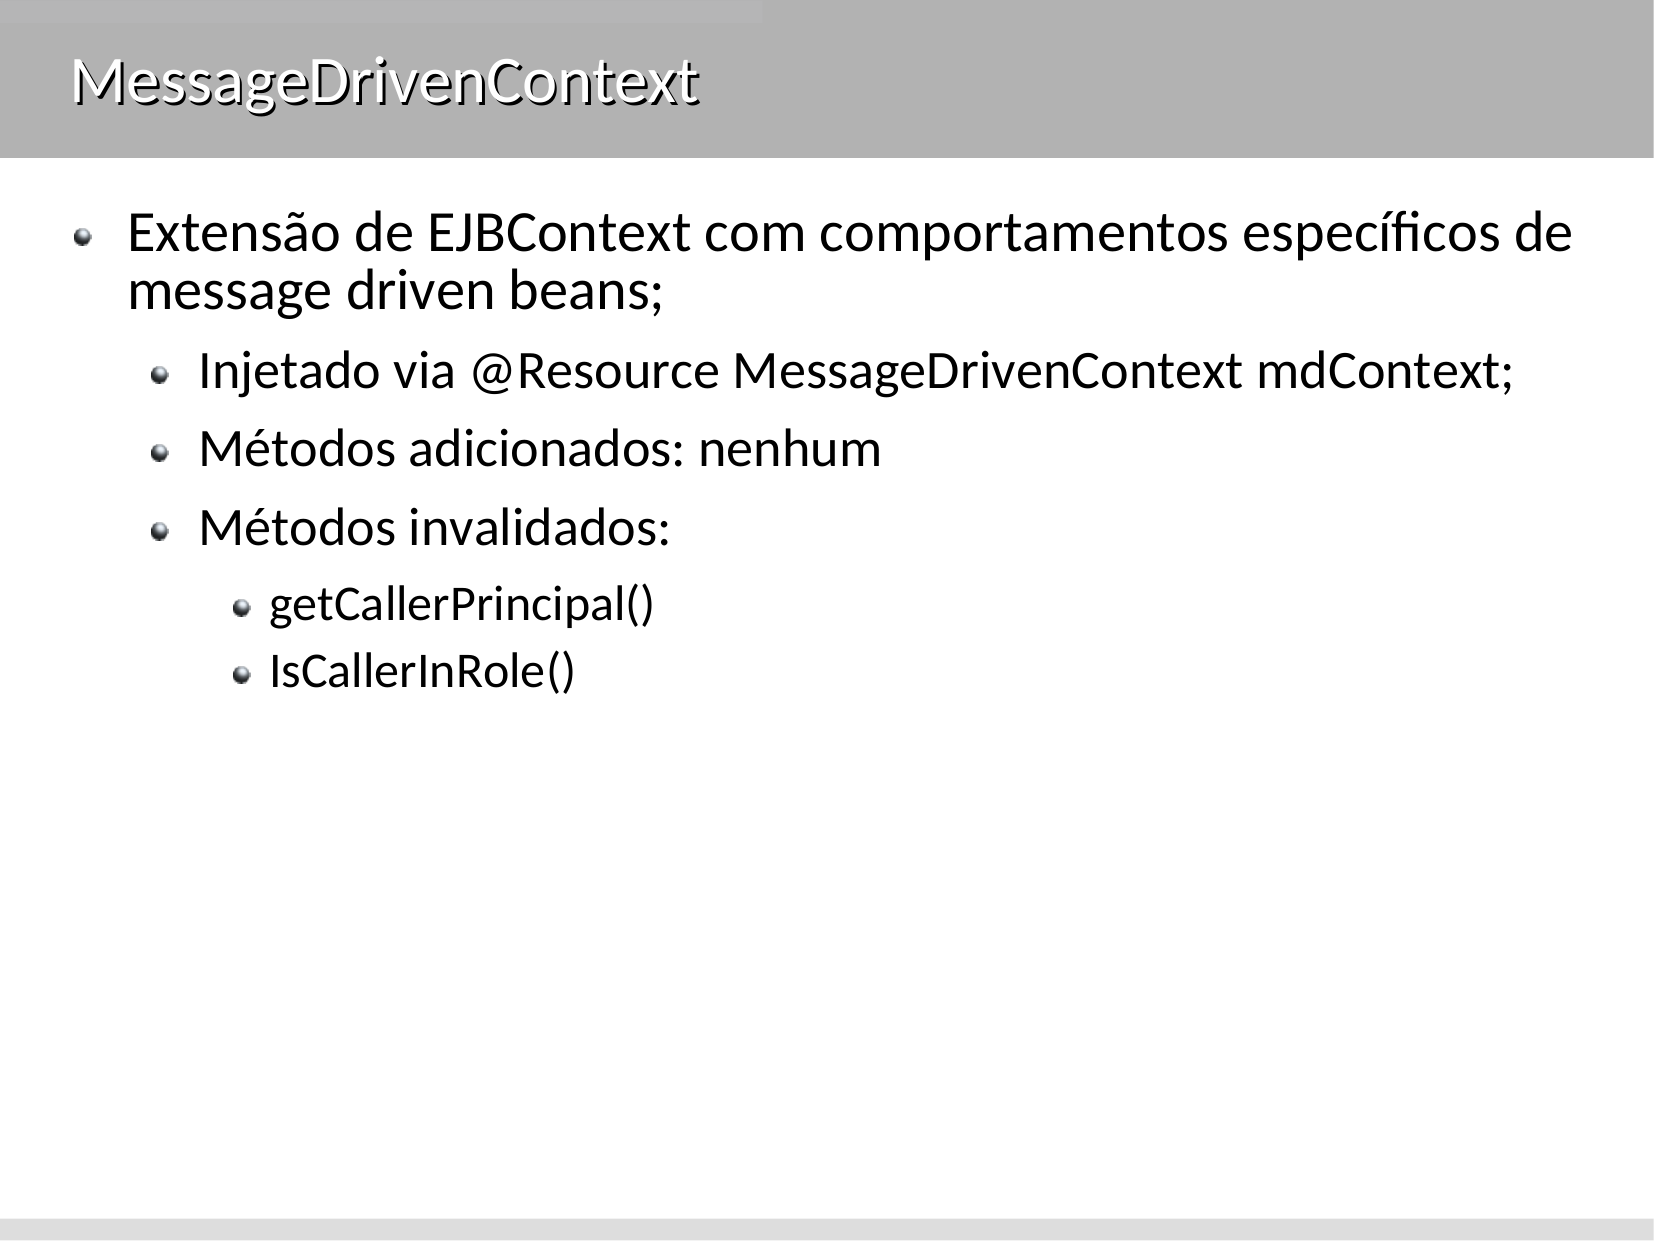

# MessageDrivenContext
Extensão de EJBContext com comportamentos específicos de message driven beans;
Injetado via @Resource MessageDrivenContext mdContext;
Métodos adicionados: nenhum
Métodos invalidados:
getCallerPrincipal()
IsCallerInRole()